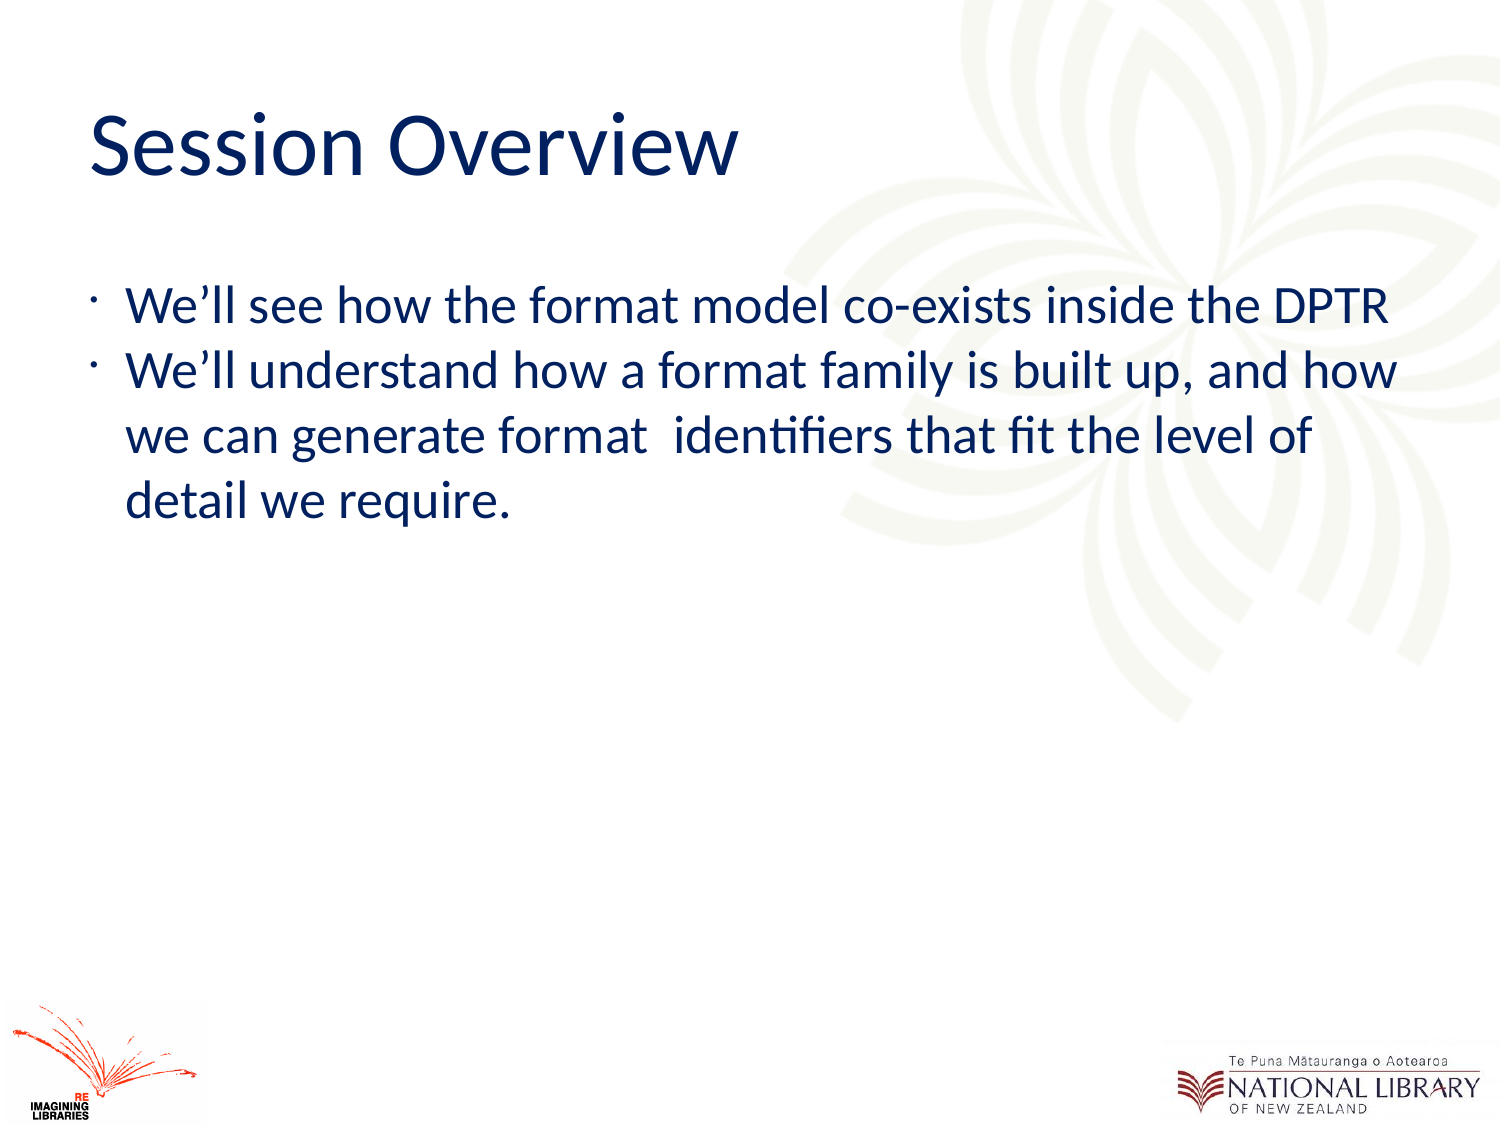

Session Overview
We’ll see how the format model co-exists inside the DPTR
We’ll understand how a format family is built up, and how we can generate format identifiers that fit the level of detail we require.